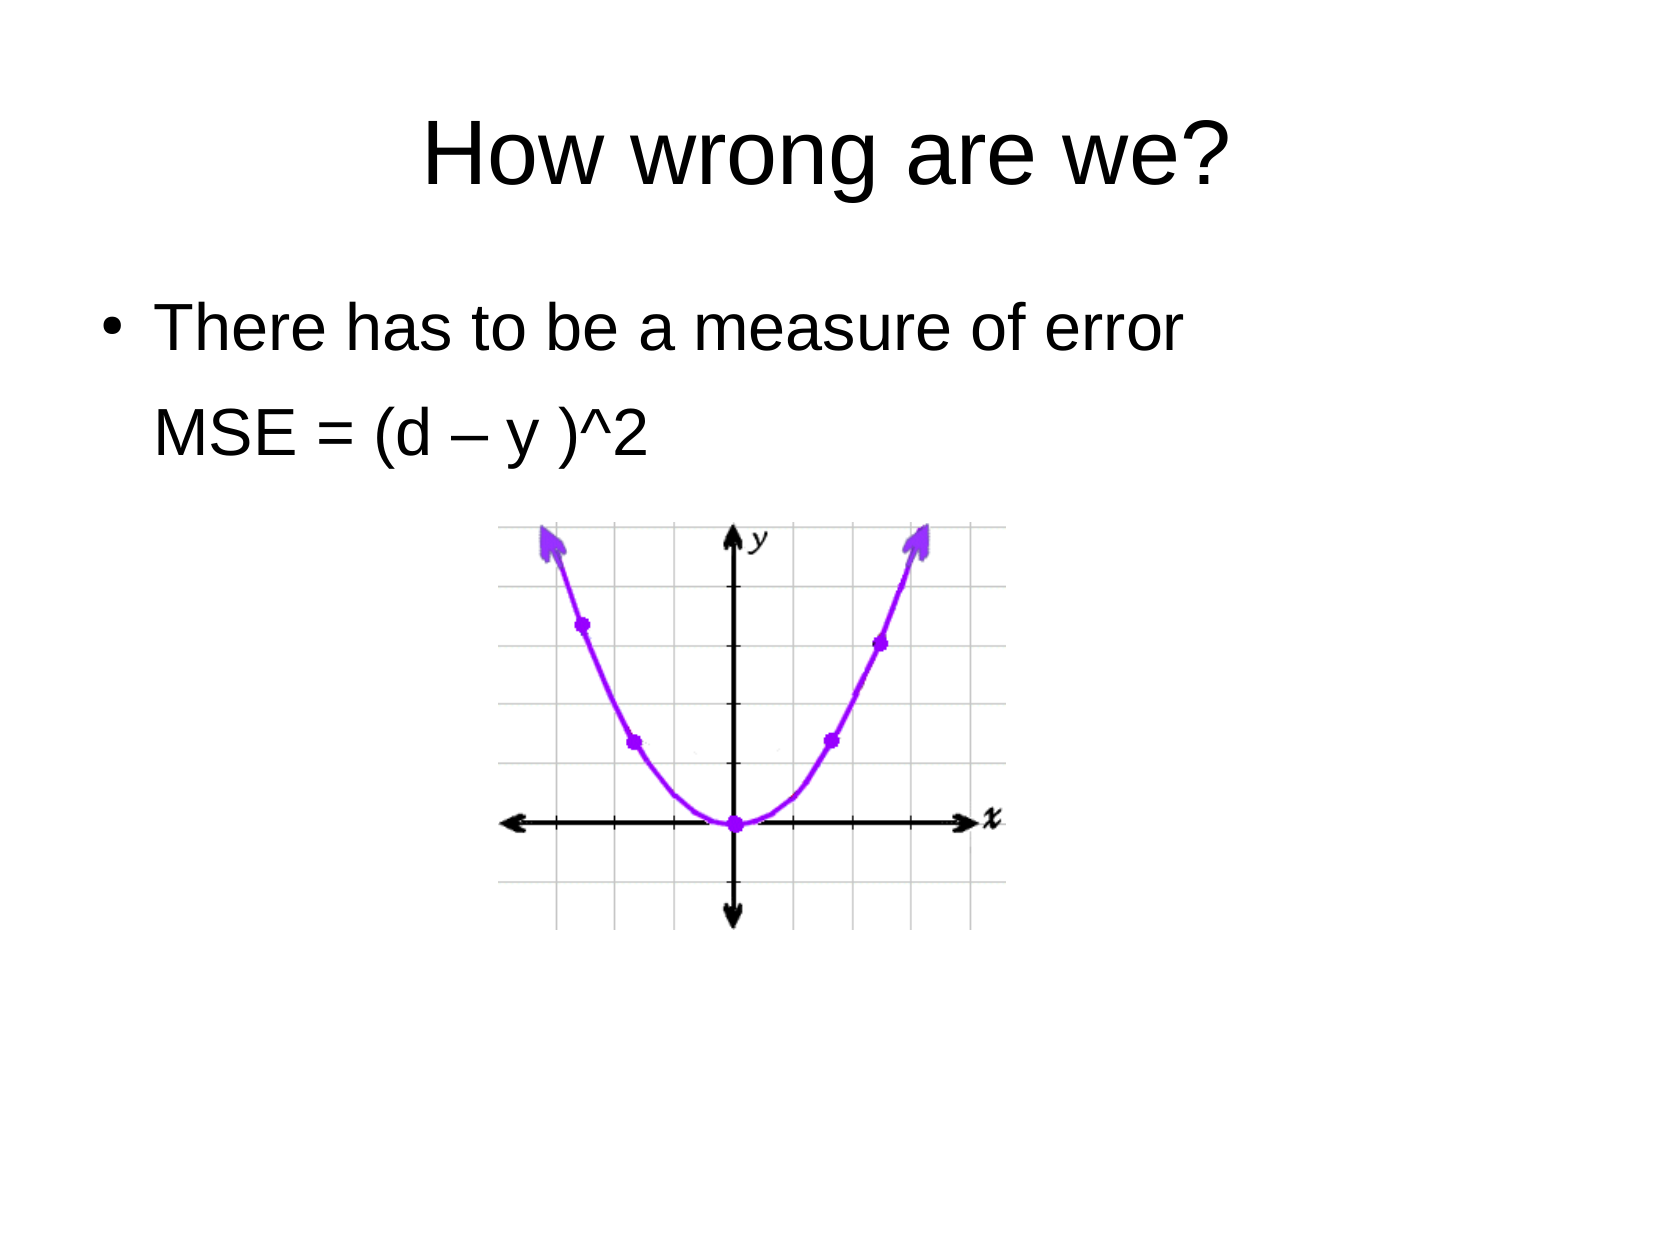

# How wrong are we?
There has to be a measure of error
MSE = (d – y )^2